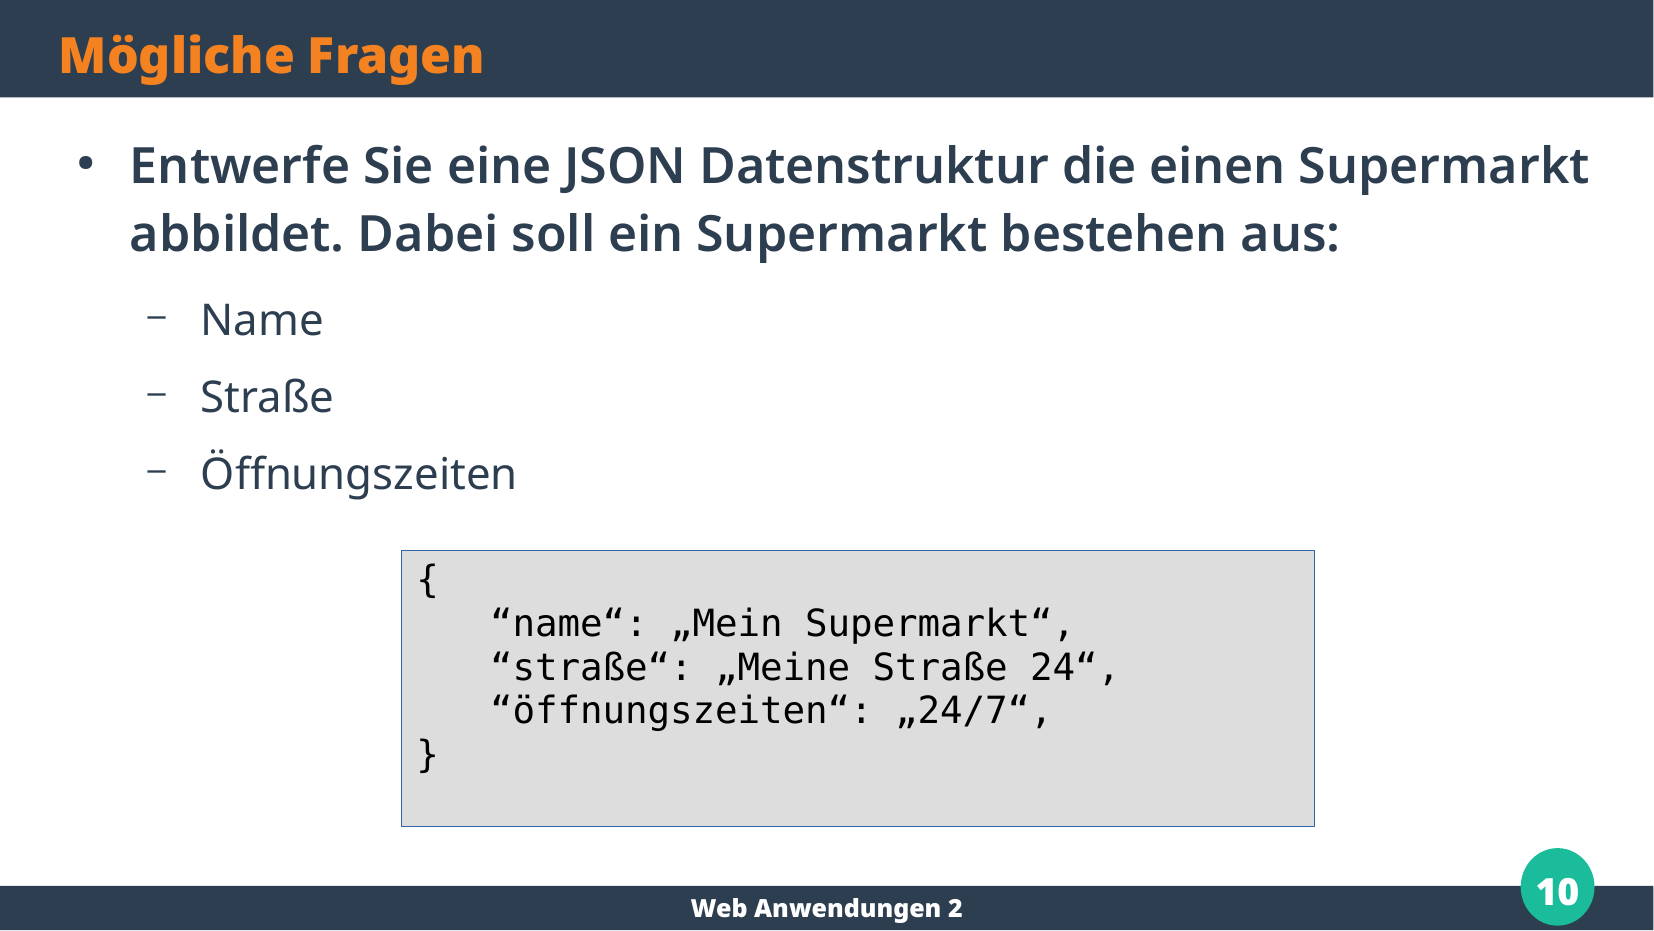

# Mögliche Fragen
Entwerfe Sie eine JSON Datenstruktur die einen Supermarkt abbildet. Dabei soll ein Supermarkt bestehen aus:
Name
Straße
Öffnungszeiten
{
	“name“: „Mein Supermarkt“,
	“straße“: „Meine Straße 24“,
	“öffnungszeiten“: „24/7“,
}
10